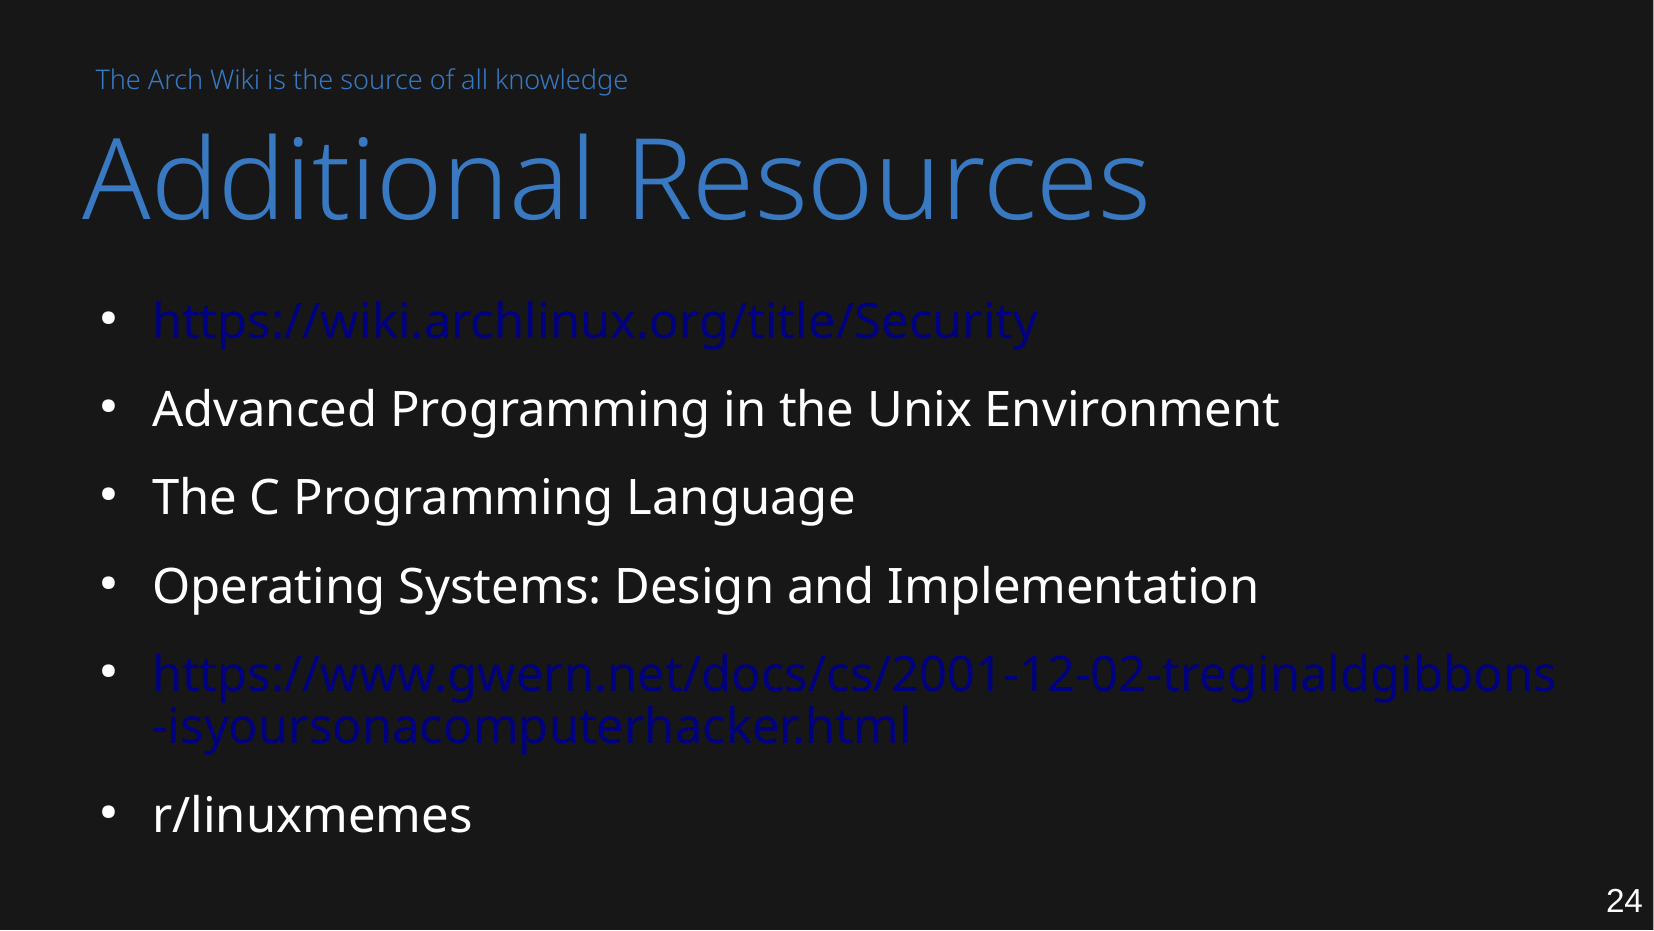

# Additional Resources
The Arch Wiki is the source of all knowledge
https://wiki.archlinux.org/title/Security
Advanced Programming in the Unix Environment
The C Programming Language
Operating Systems: Design and Implementation
https://www.gwern.net/docs/cs/2001-12-02-treginaldgibbons-isyoursonacomputerhacker.html
r/linuxmemes